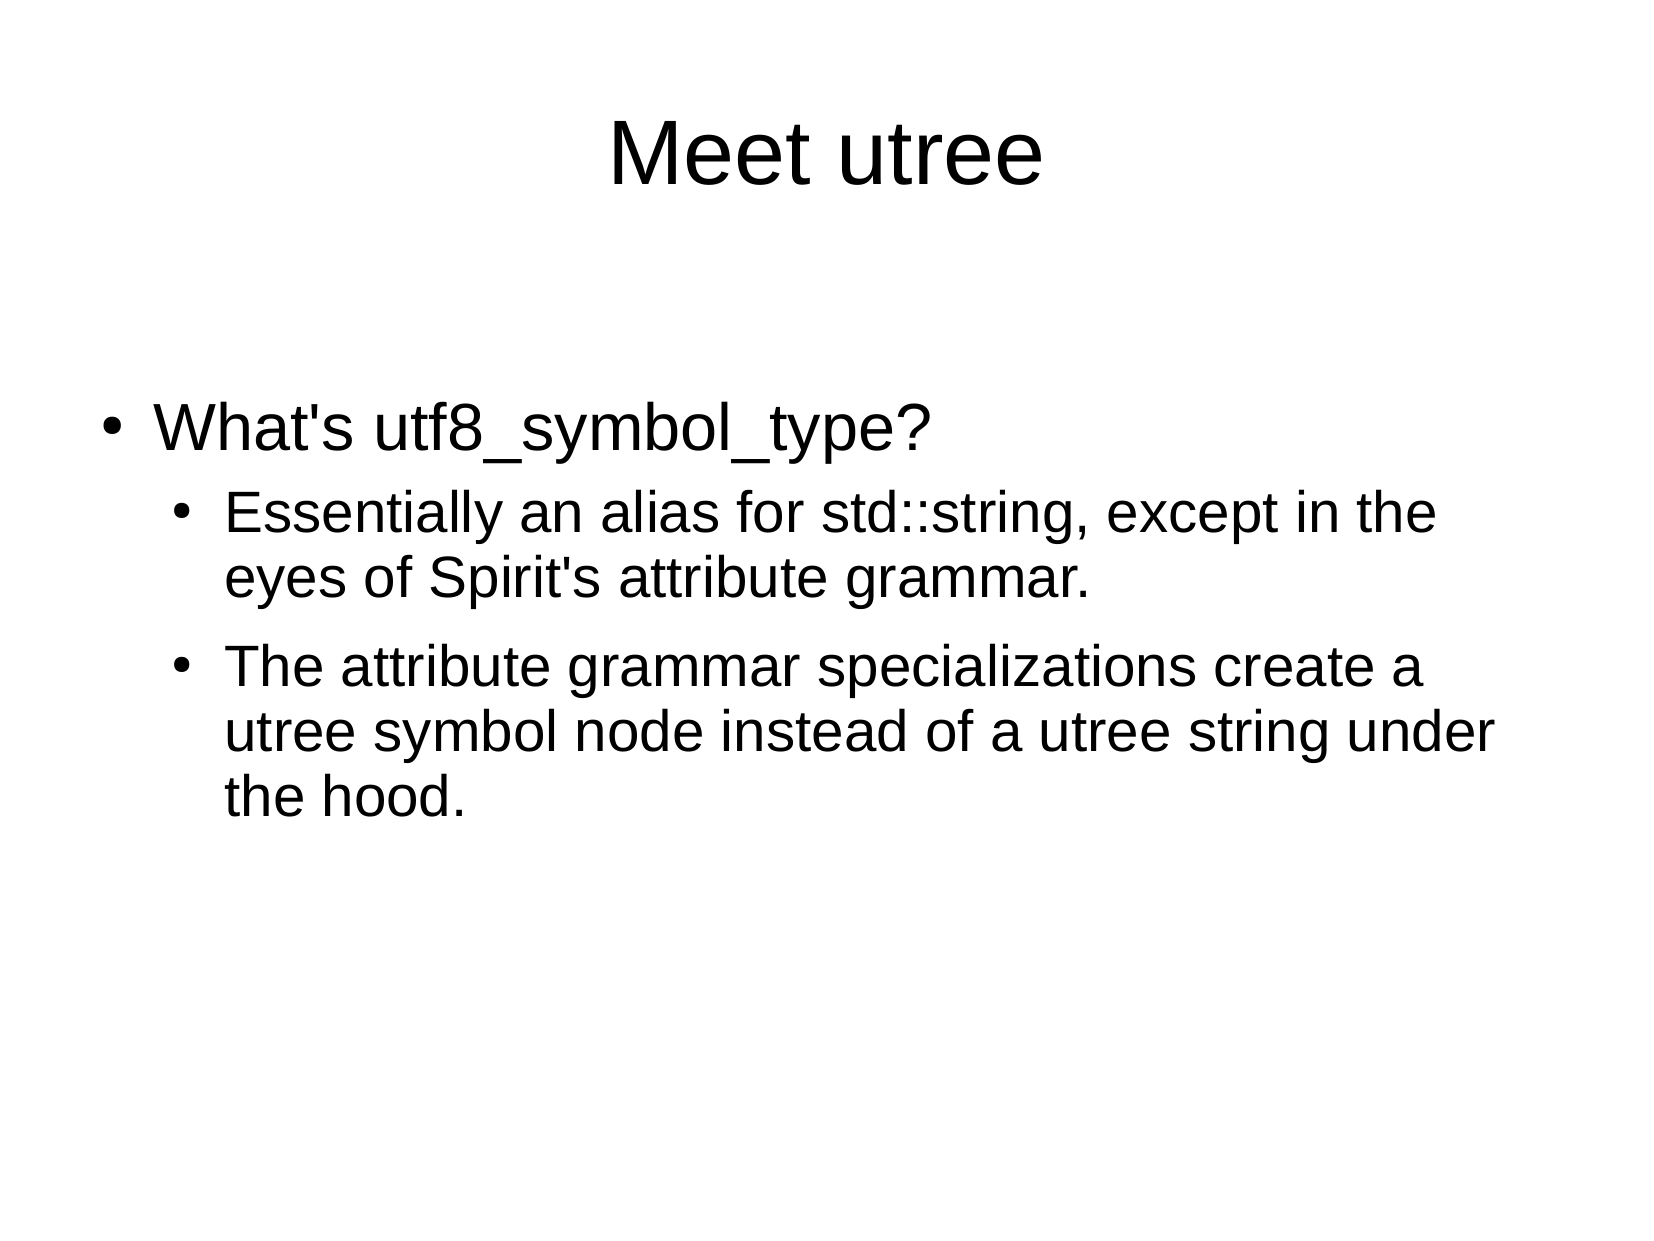

# Meet utree
What's utf8_symbol_type?
Essentially an alias for std::string, except in the eyes of Spirit's attribute grammar.
The attribute grammar specializations create a utree symbol node instead of a utree string under the hood.